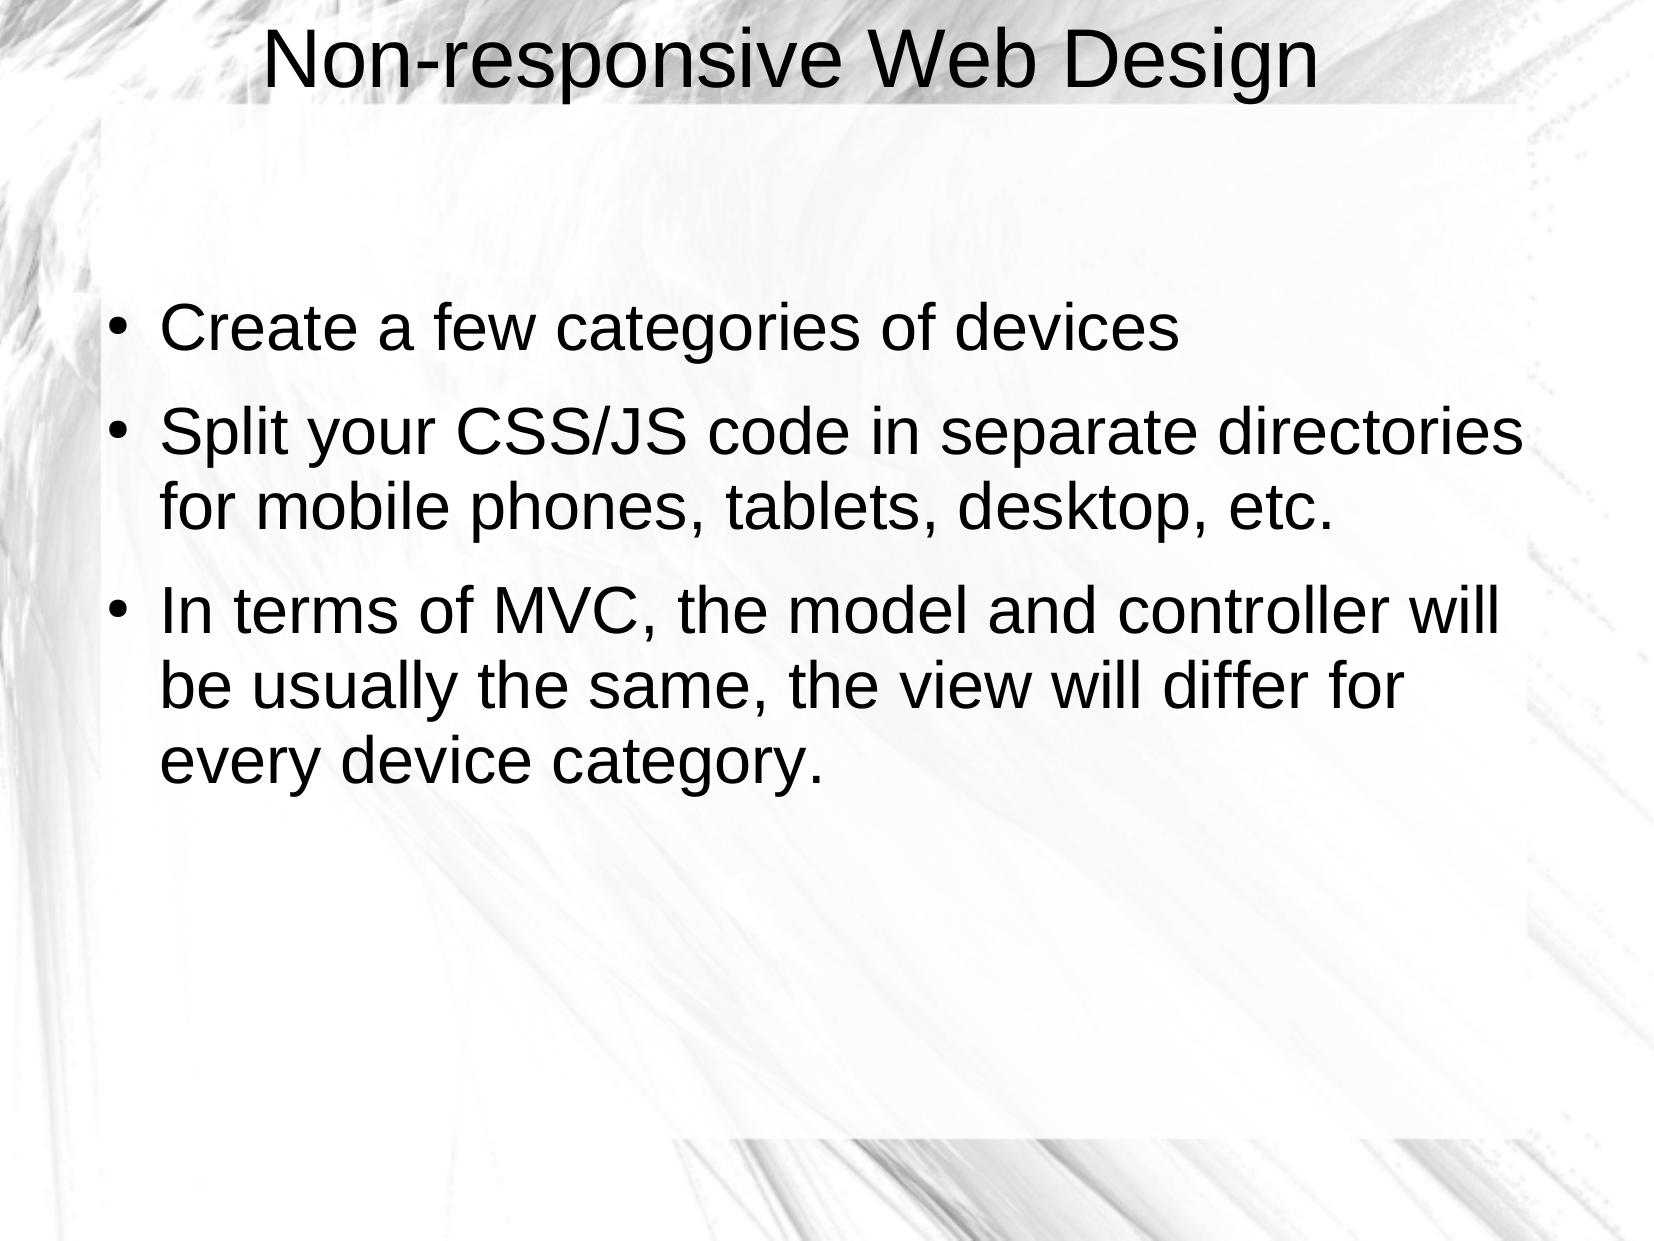

# Non-responsive Web Design
Create a few categories of devices
Split your CSS/JS code in separate directories for mobile phones, tablets, desktop, etc.
In terms of MVC, the model and controller will be usually the same, the view will differ for every device category.